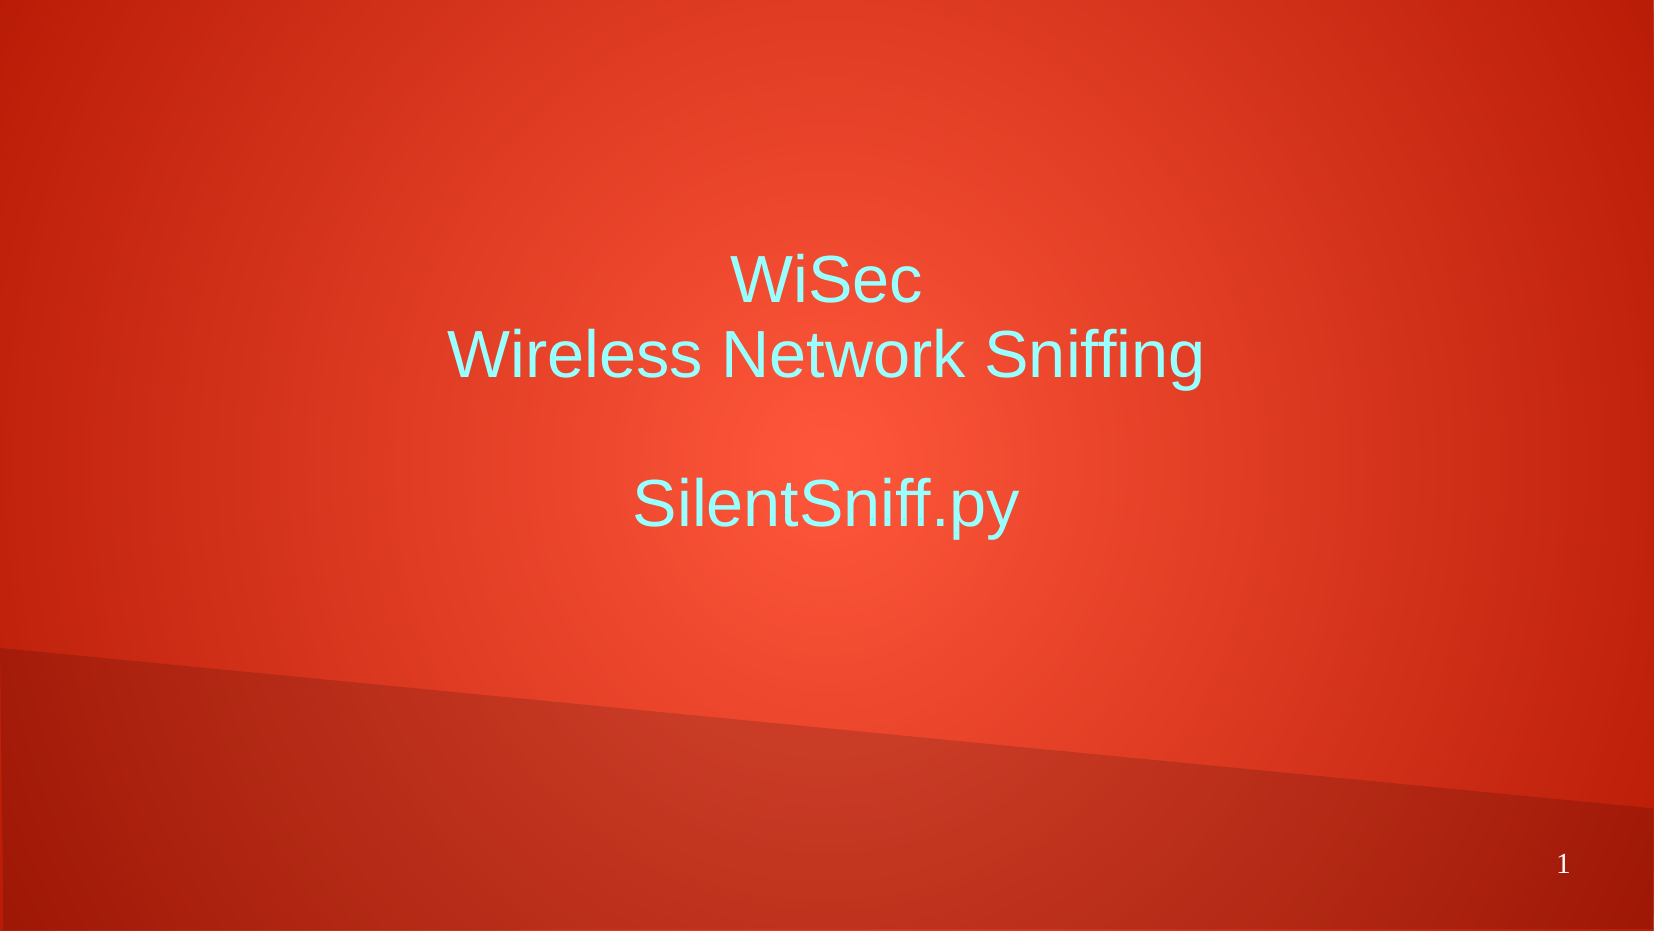

# WiSec
Wireless Network Sniffing
SilentSniff.py
1